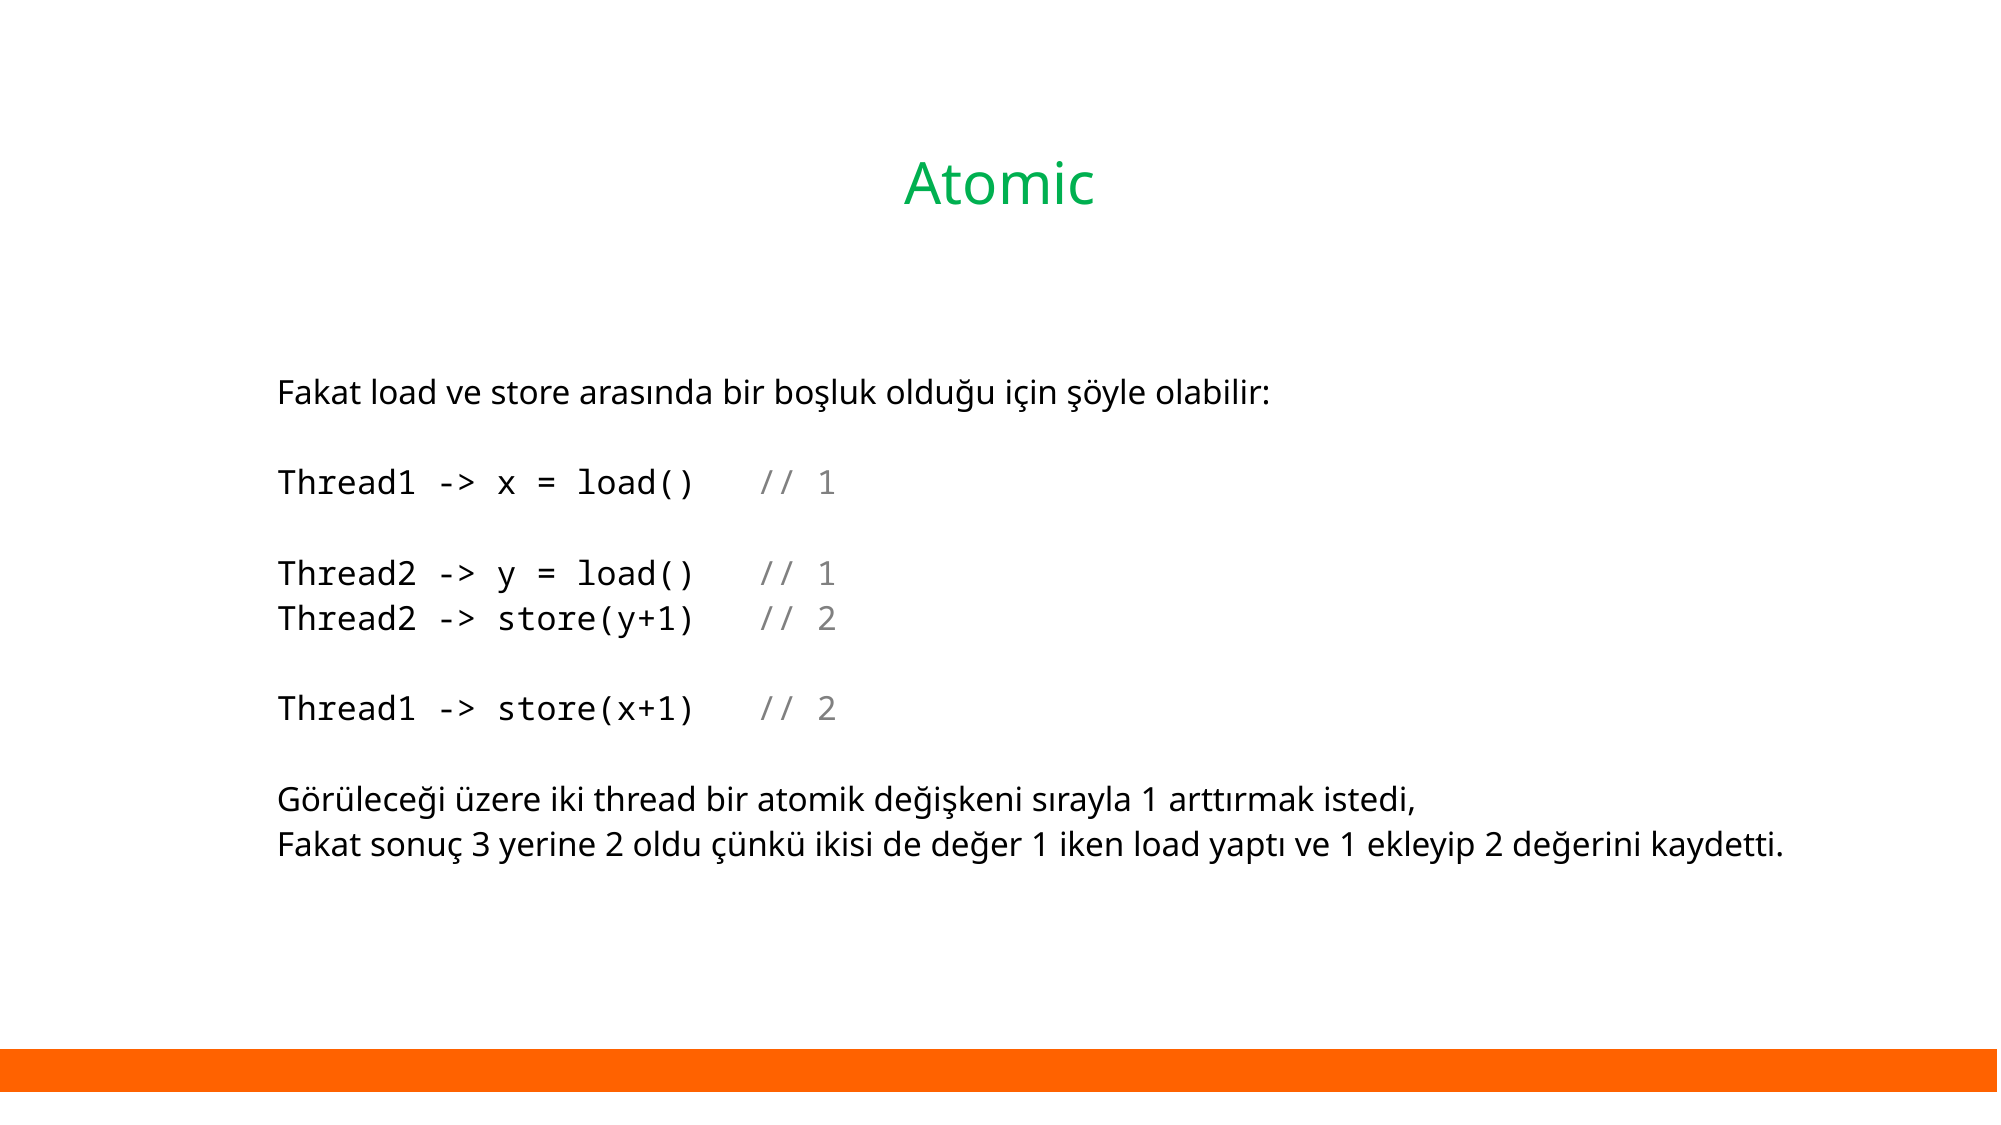

# Atomic
Fakat load ve store arasında bir boşluk olduğu için şöyle olabilir:
Thread1 -> x = load() // 1
Thread2 -> y = load() // 1
Thread2 -> store(y+1) // 2
Thread1 -> store(x+1) // 2
Görüleceği üzere iki thread bir atomik değişkeni sırayla 1 arttırmak istedi,
Fakat sonuç 3 yerine 2 oldu çünkü ikisi de değer 1 iken load yaptı ve 1 ekleyip 2 değerini kaydetti.